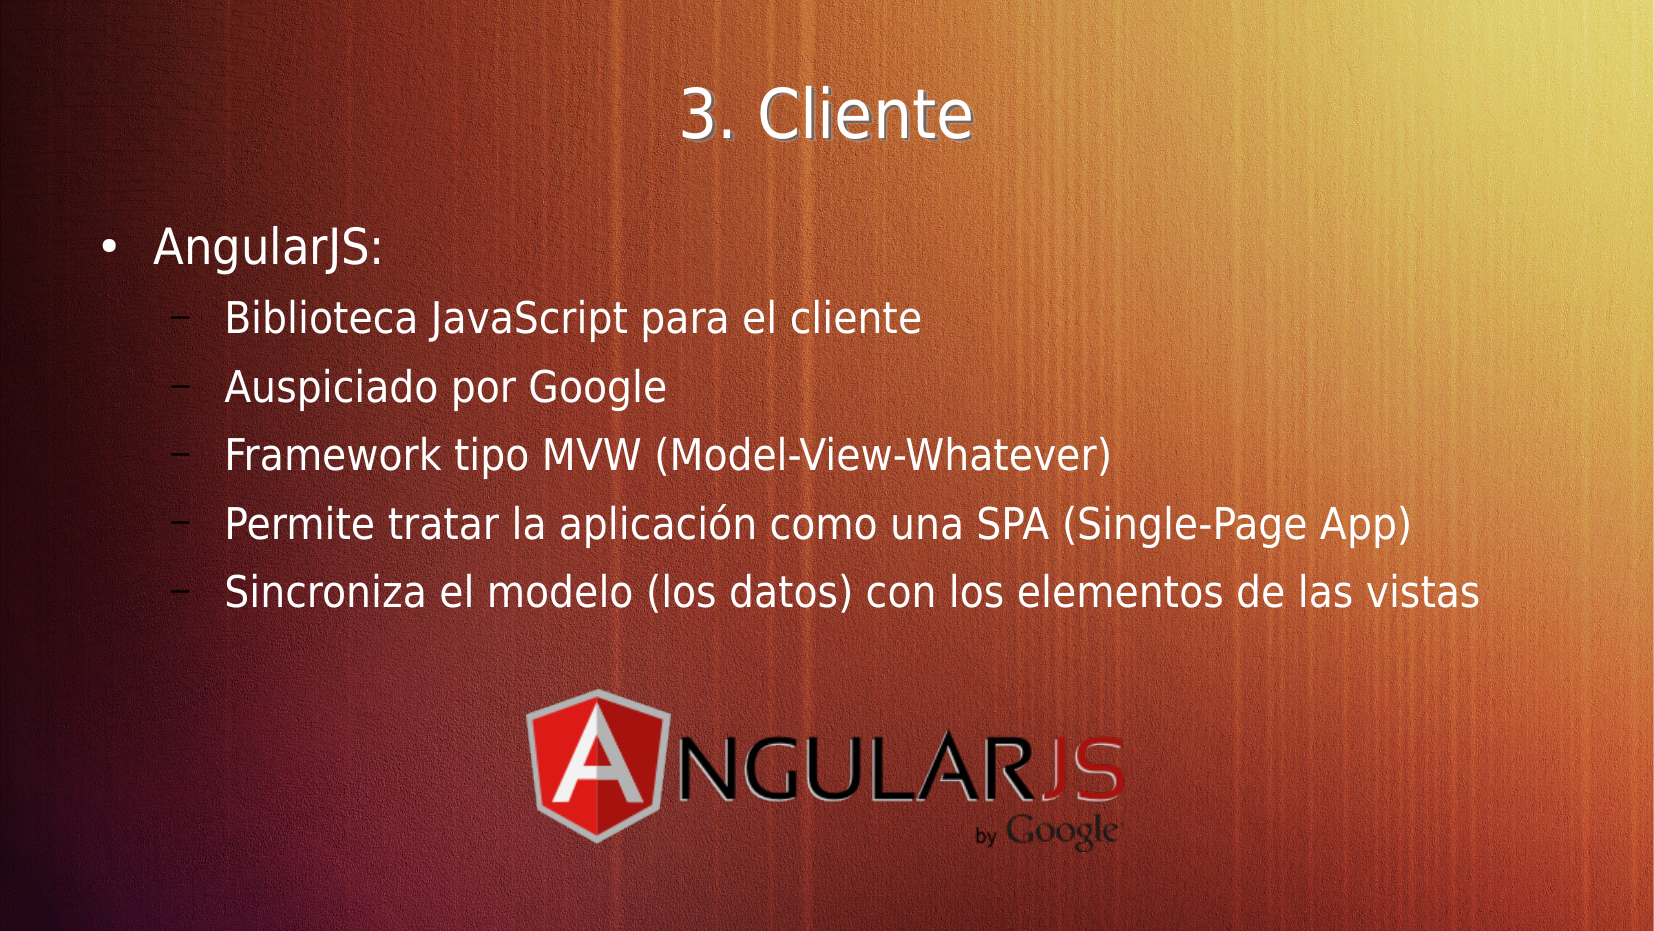

# 3. Cliente
AngularJS:
Biblioteca JavaScript para el cliente
Auspiciado por Google
Framework tipo MVW (Model-View-Whatever)
Permite tratar la aplicación como una SPA (Single-Page App)
Sincroniza el modelo (los datos) con los elementos de las vistas